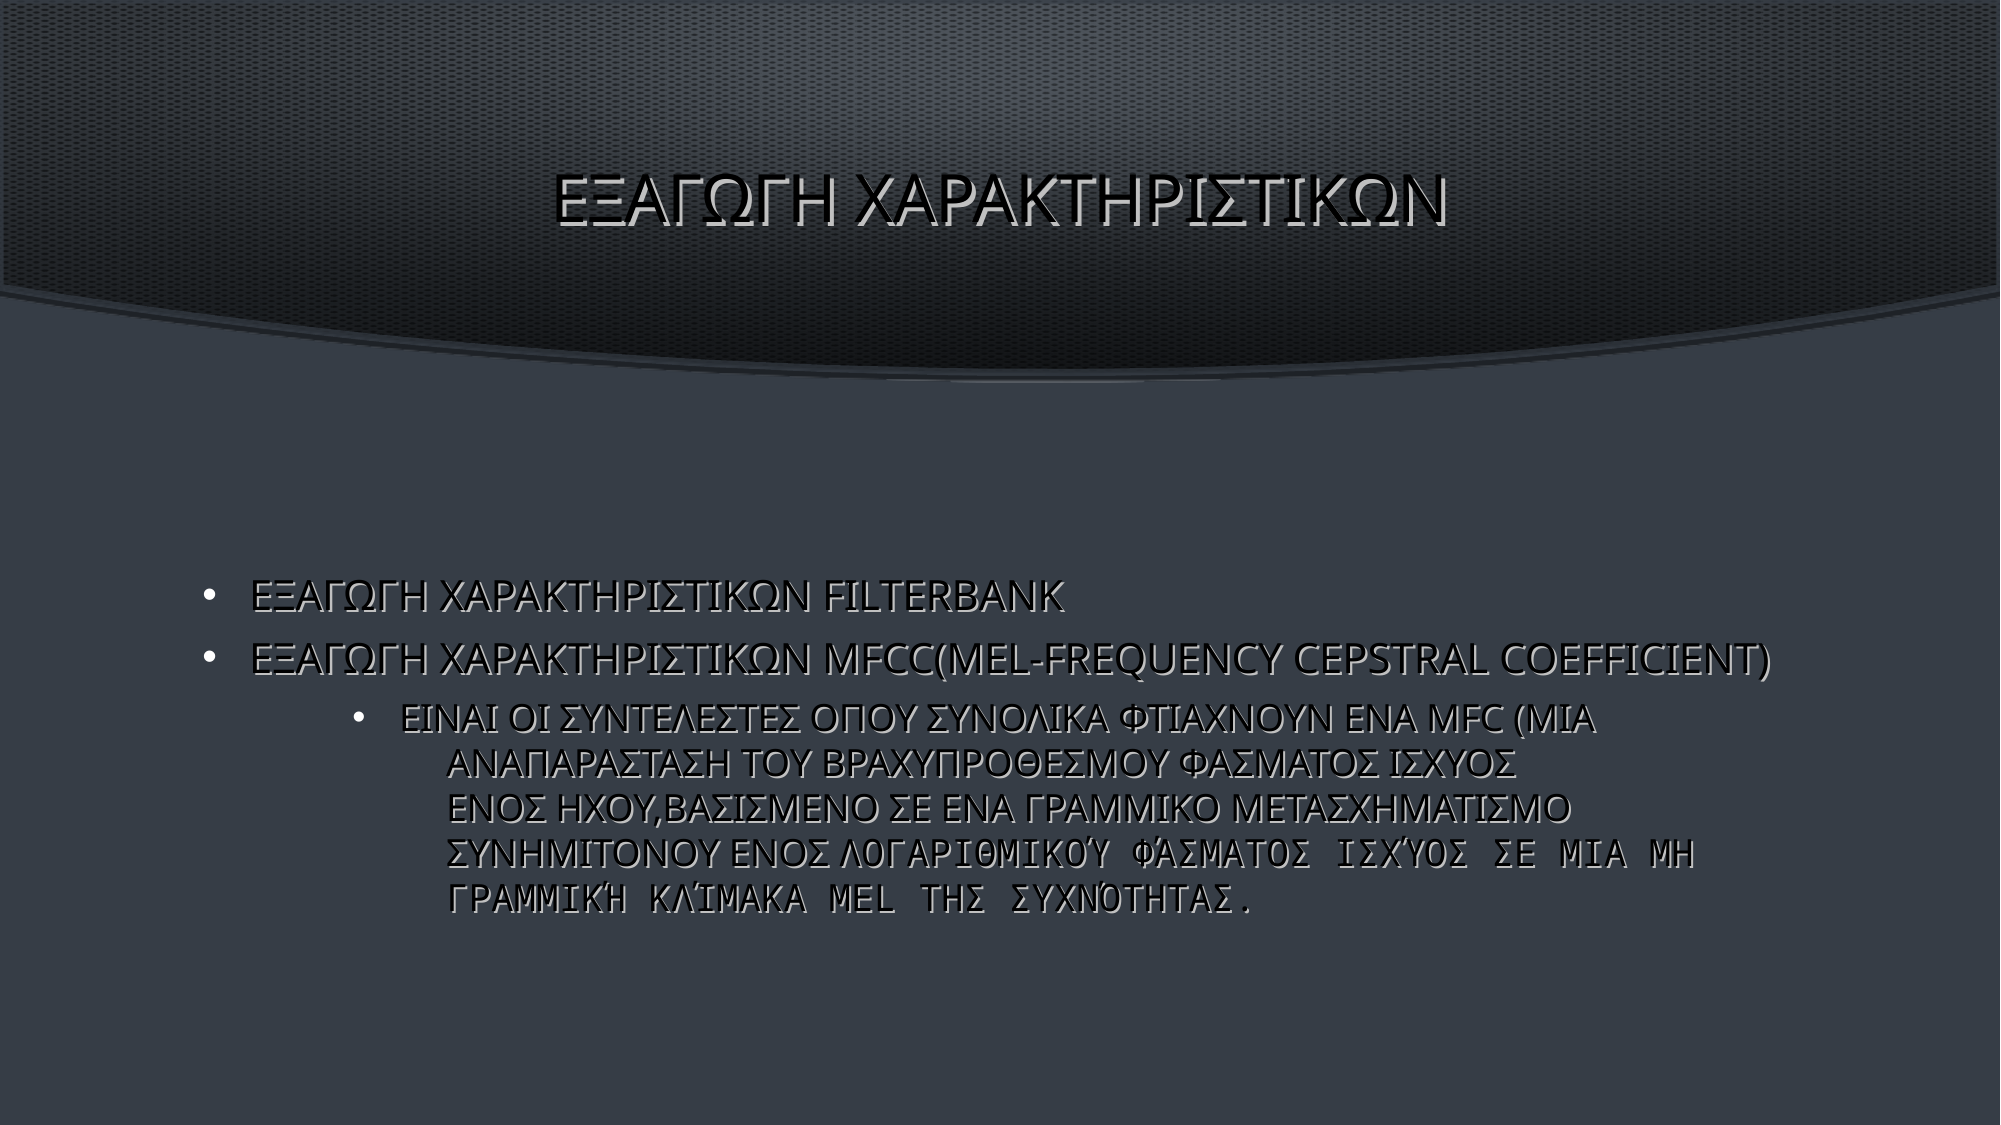

# Εξαγωγη χαρακτηριστικων
Eξαγωγη χαρακτηριστικων Filterbank
Εξαγωγη χαρακτηριστικων MFCC(mel-frequency cepstral coefficient)
Ειναι οι συντελεστες οπου συνολικα φτιαχνουν ενα MFC (μια αναπαρασταση toy βραχυπροθεσμου φασματος ισχυος ενος ηχου,βασισμενο σε ena γραμμικο μετασχηματισμο συνημιτονου ενος λογαριθμικού φάσματος ισχύος σε μια μη γραμμική κλίμακα mel της συχνότητας.